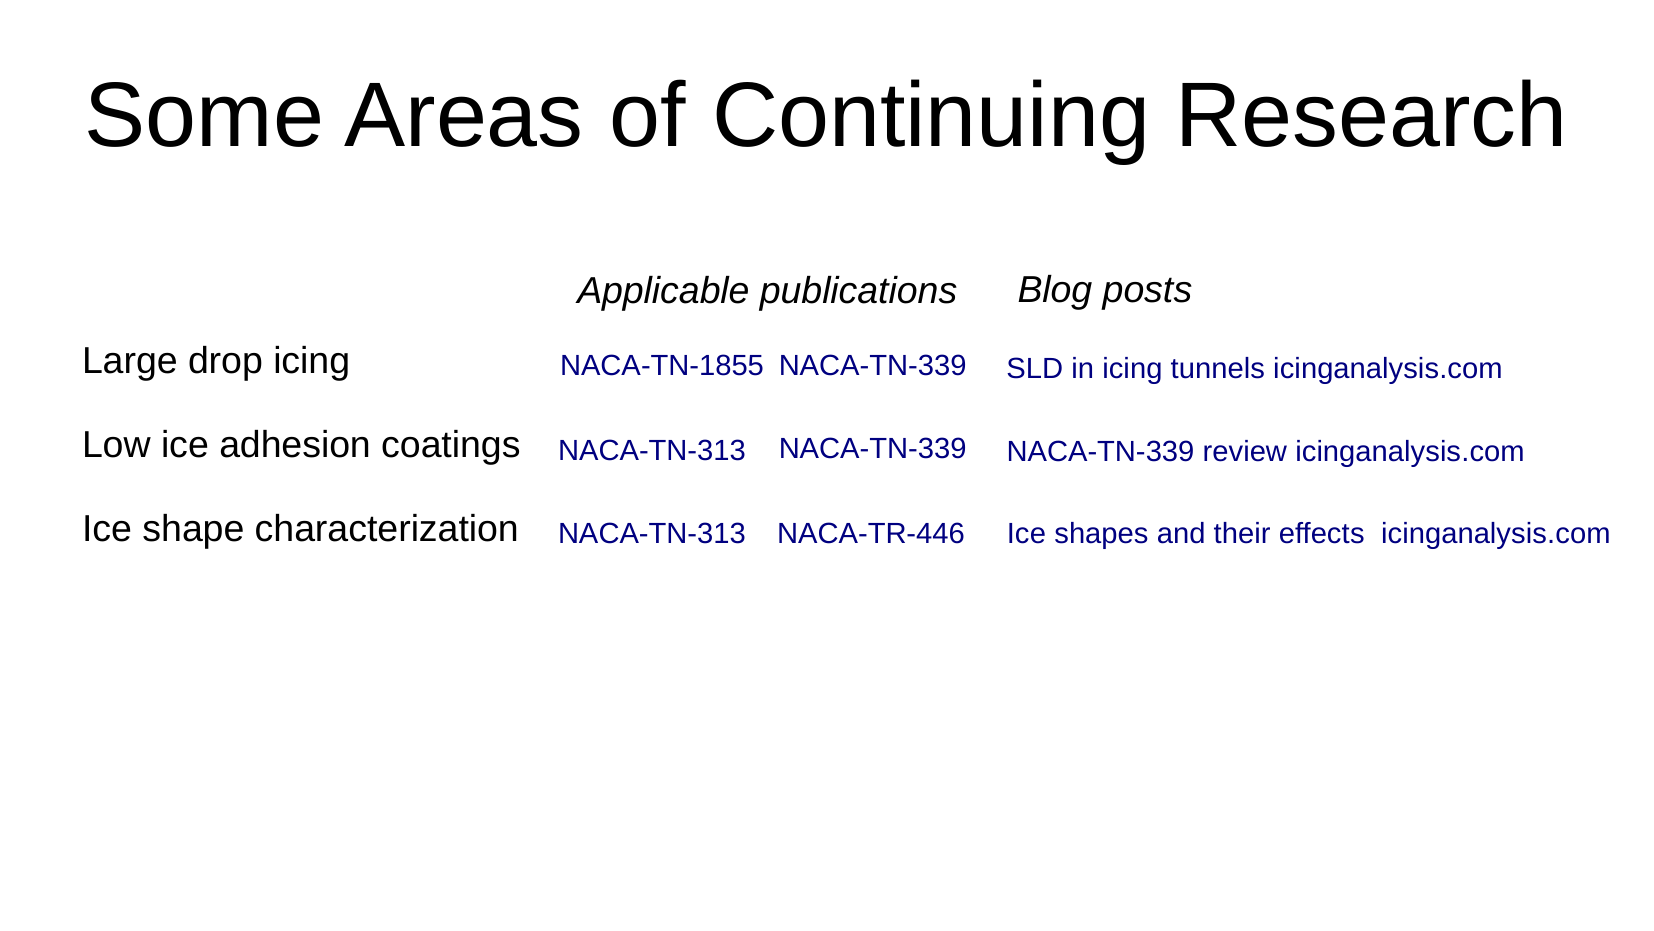

# Some Areas of Continuing Research
Blog posts
Applicable publications
Large drop icing
Low ice adhesion coatings
Ice shape characterization
NACA-TN-1855
NACA-TN-339
SLD in icing tunnels icinganalysis.com
NACA-TN-339
NACA-TN-313
NACA-TN-339 review icinganalysis.com
NACA-TN-313
NACA-TR-446
Ice shapes and their effects icinganalysis.com